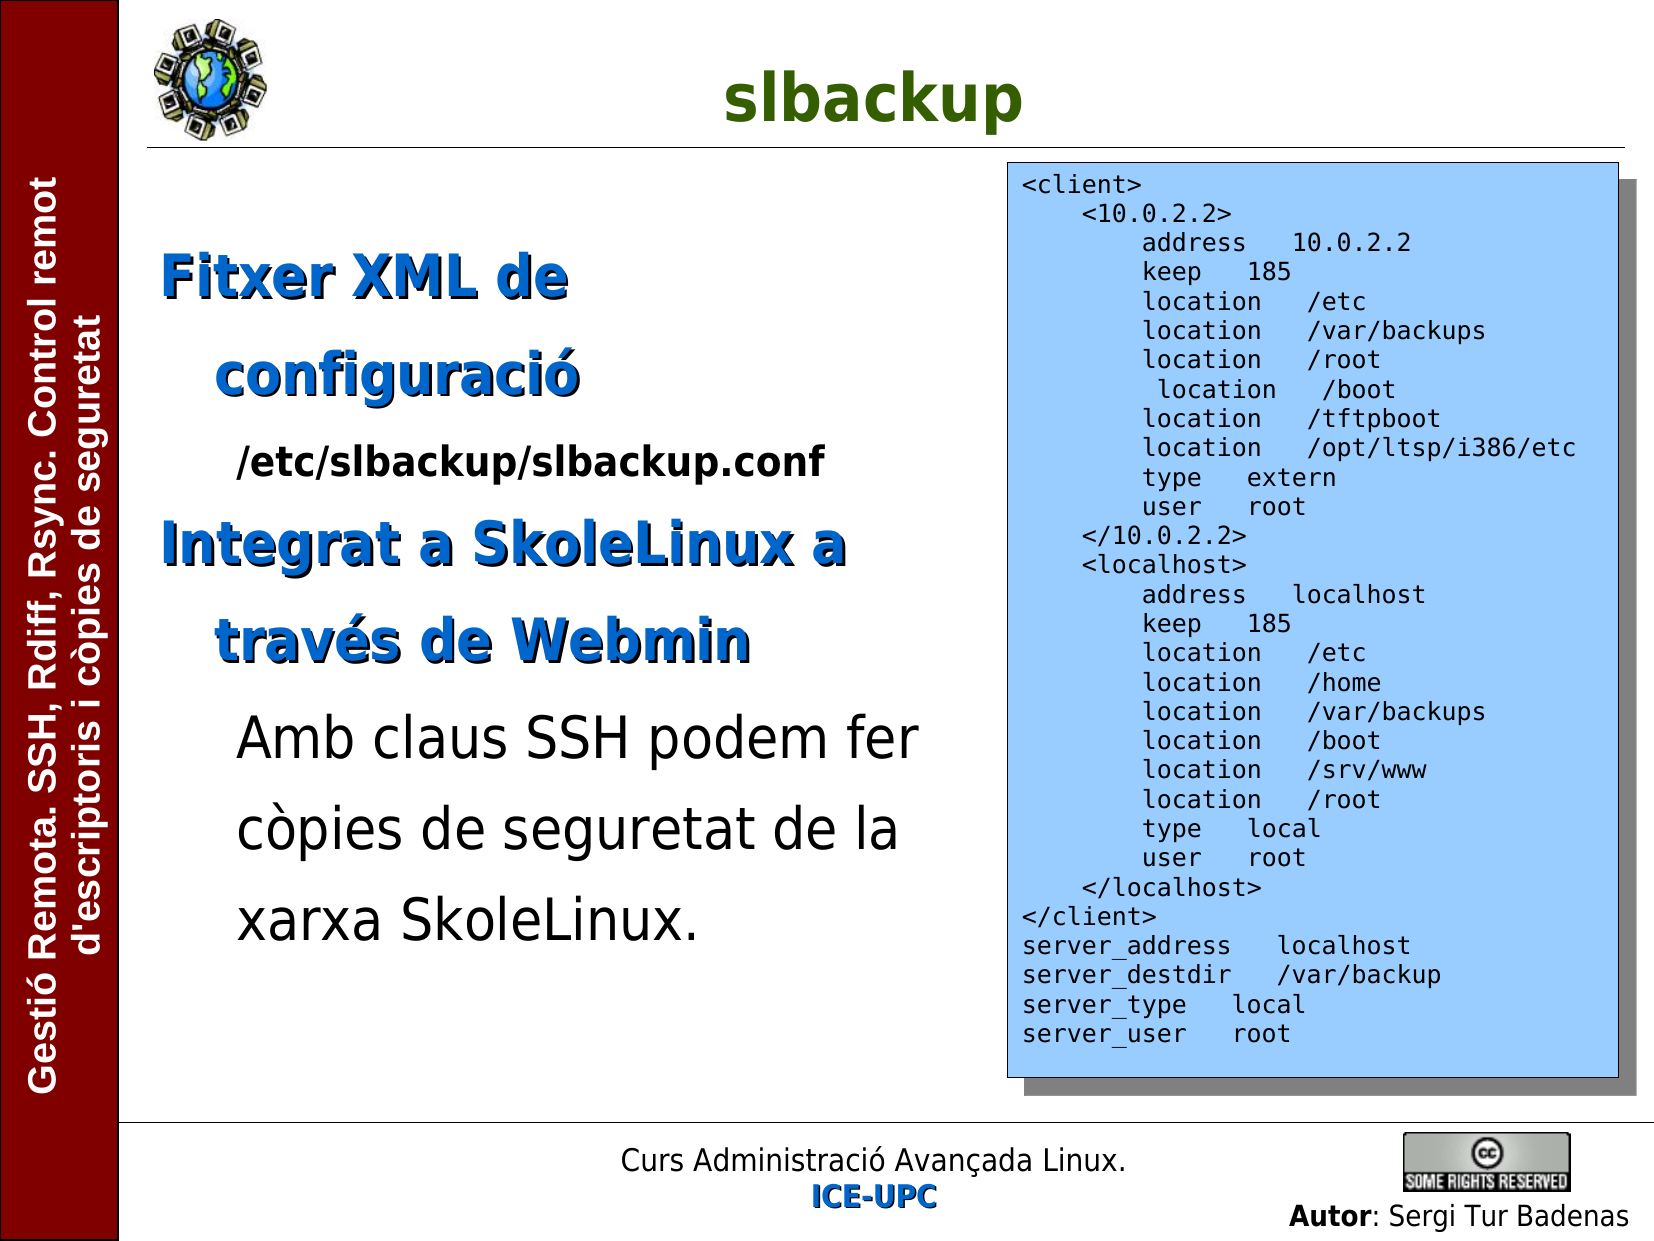

# slbackup
<client>
 <10.0.2.2>
 address 10.0.2.2
 keep 185
 location /etc
 location /var/backups
 location /root
 location /boot
 location /tftpboot
 location /opt/ltsp/i386/etc
 type extern
 user root
 </10.0.2.2>
 <localhost>
 address localhost
 keep 185
 location /etc
 location /home
 location /var/backups
 location /boot
 location /srv/www
 location /root
 type local
 user root
 </localhost>
</client>
server_address localhost
server_destdir /var/backup
server_type local
server_user root
Fitxer XML de
 configuració
/etc/slbackup/slbackup.conf
Integrat a SkoleLinux a
 través de Webmin
Amb claus SSH podem fer
còpies de seguretat de la
xarxa SkoleLinux.